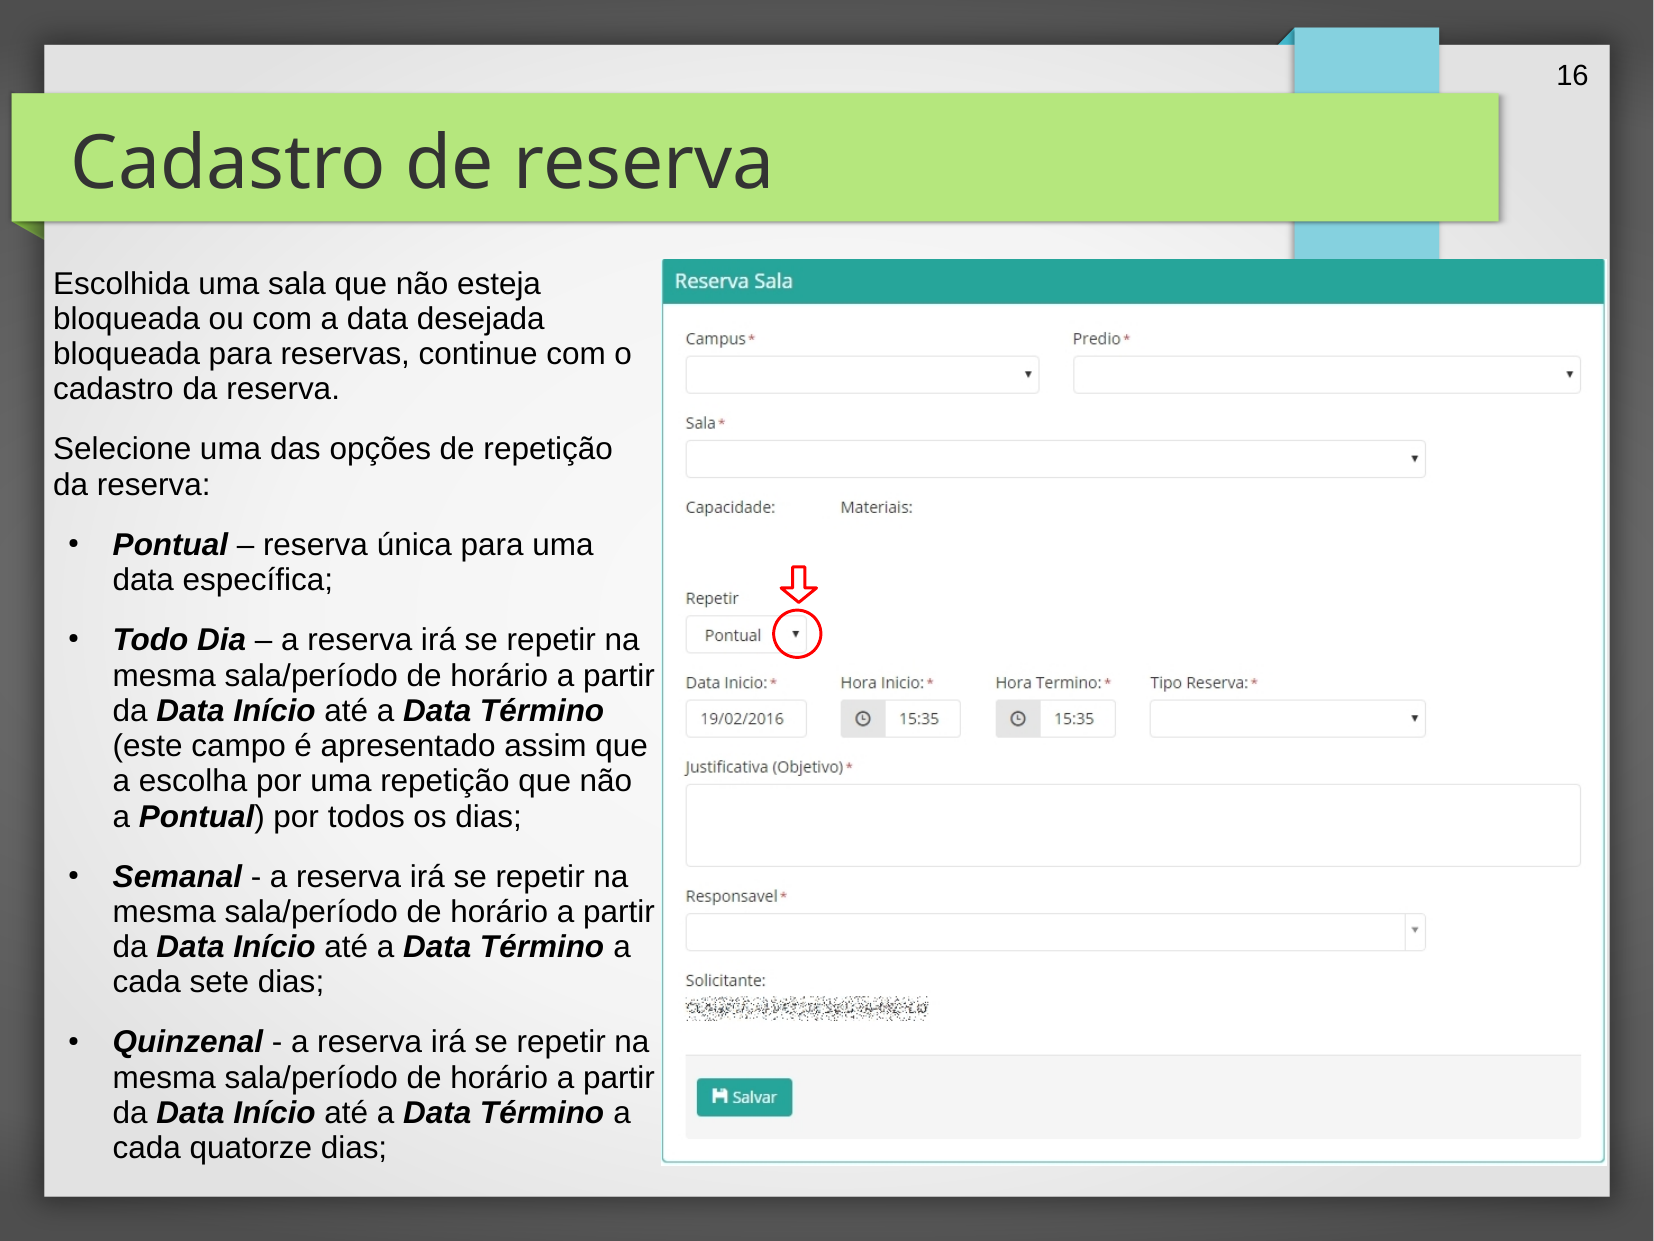

16
# Cadastro de reserva
Escolhida uma sala que não esteja bloqueada ou com a data desejada bloqueada para reservas, continue com o cadastro da reserva.
Selecione uma das opções de repetição da reserva:
Pontual – reserva única para uma data específica;
Todo Dia – a reserva irá se repetir na mesma sala/período de horário a partir da Data Início até a Data Término (este campo é apresentado assim que a escolha por uma repetição que não a Pontual) por todos os dias;
Semanal - a reserva irá se repetir na mesma sala/período de horário a partir da Data Início até a Data Término a cada sete dias;
Quinzenal - a reserva irá se repetir na mesma sala/período de horário a partir da Data Início até a Data Término a cada quatorze dias;